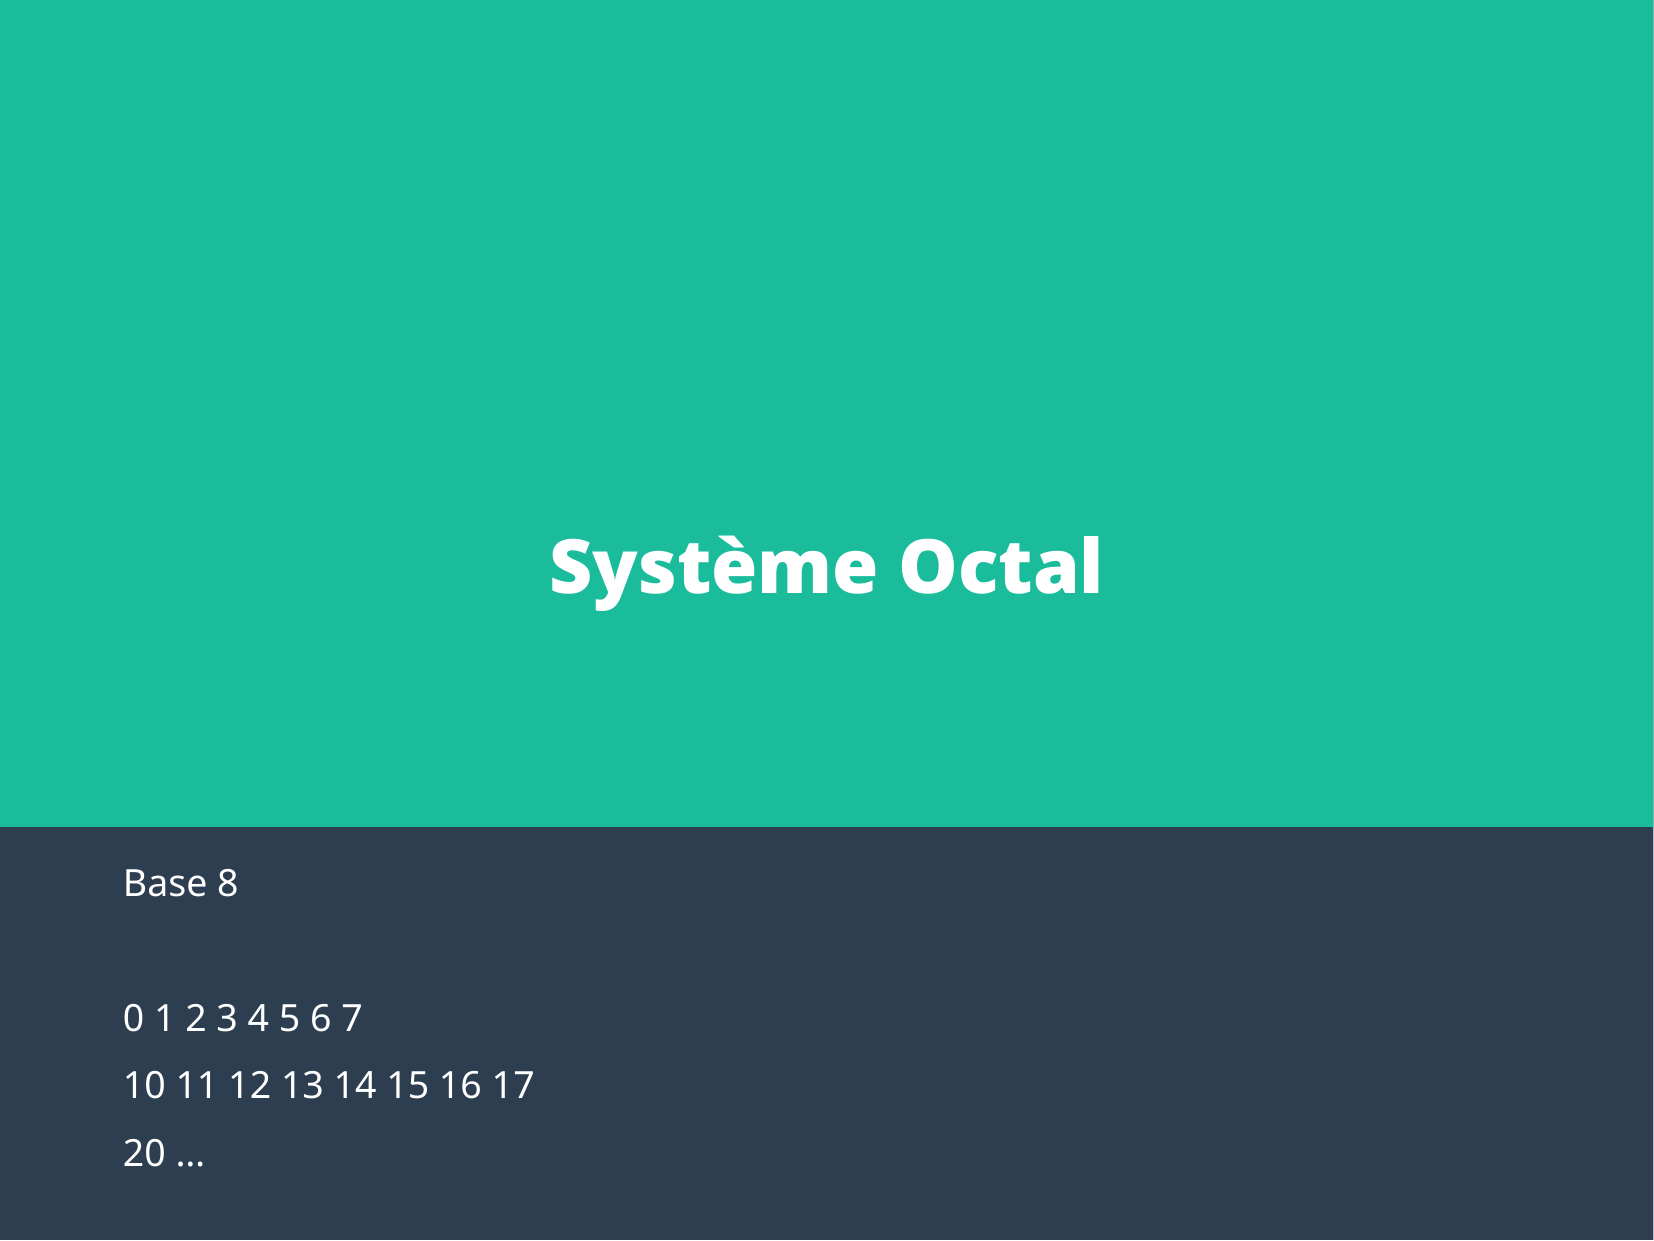

# Système Octal
Base 8
0 1 2 3 4 5 6 7
10 11 12 13 14 15 16 17
20 …